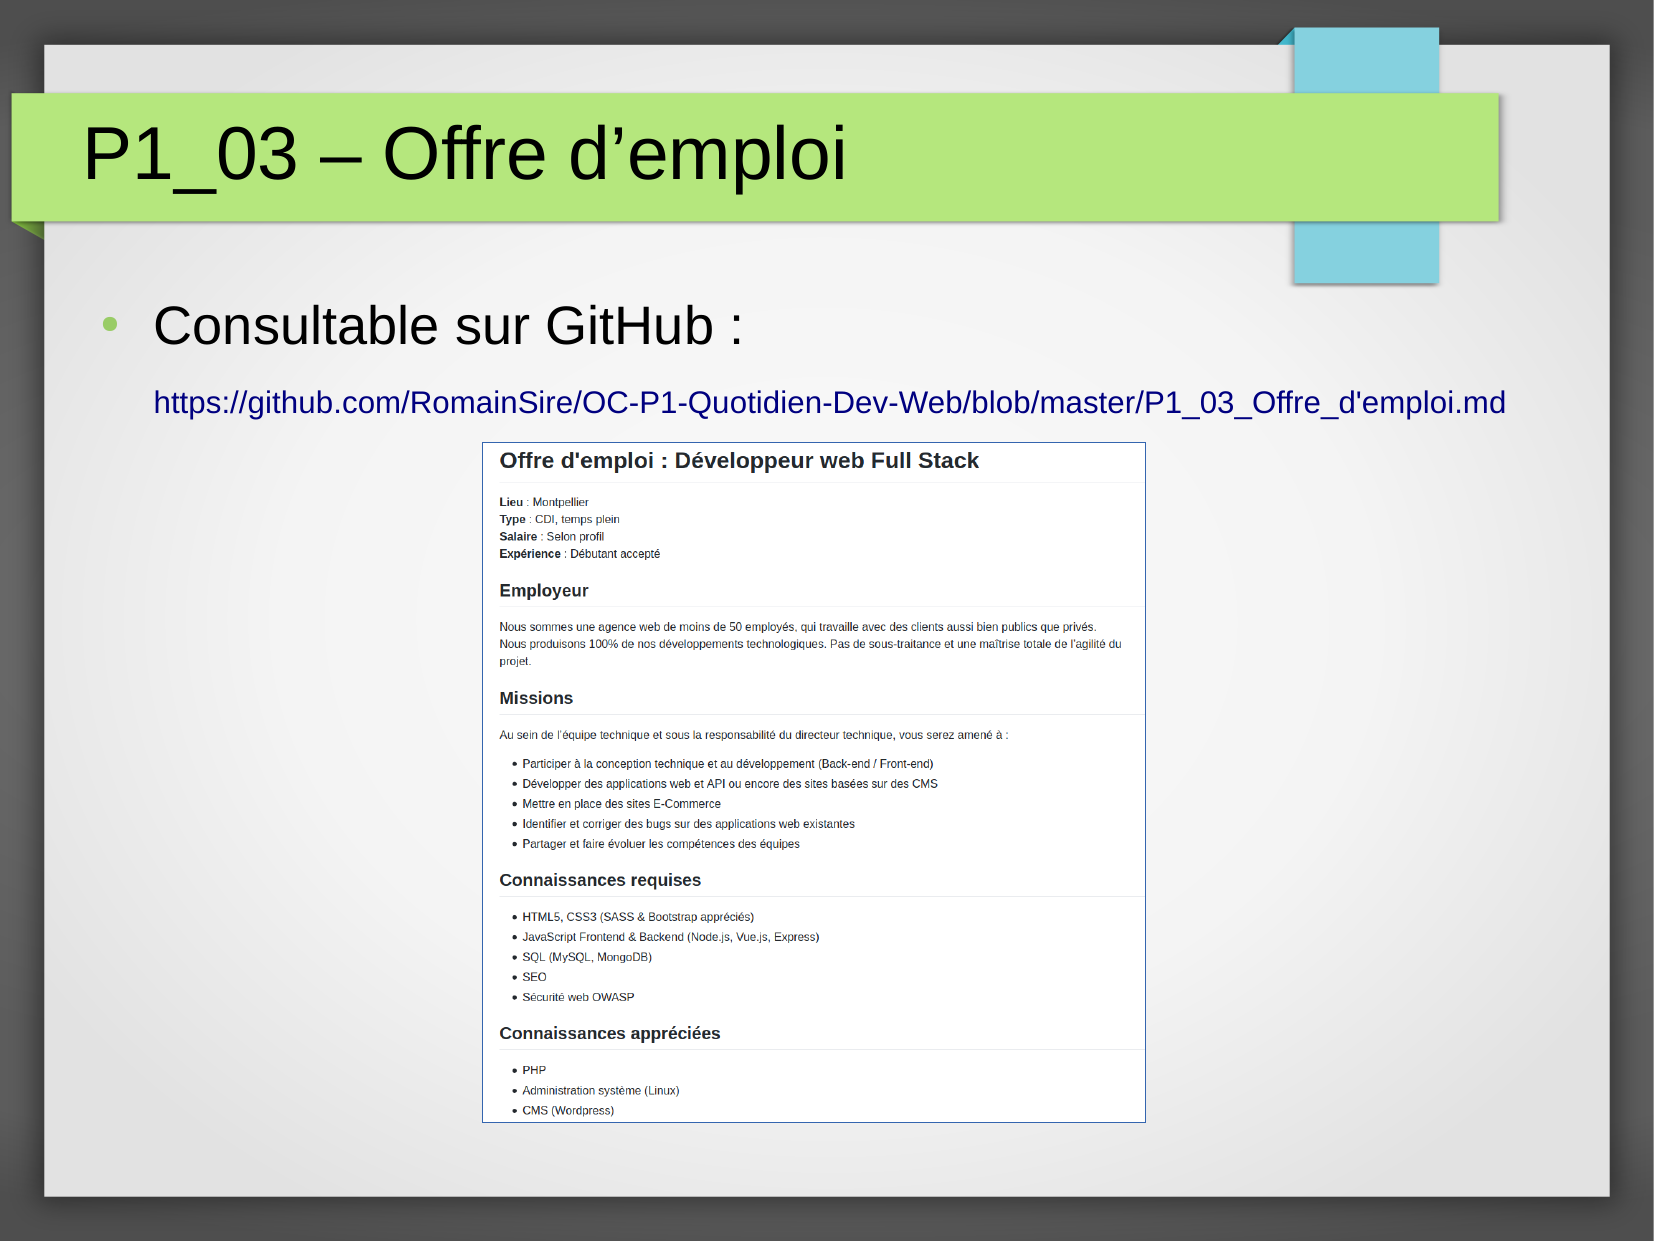

# P1_03 – Offre d’emploi
Consultable sur GitHub :
https://github.com/RomainSire/OC-P1-Quotidien-Dev-Web/blob/master/P1_03_Offre_d'emploi.md